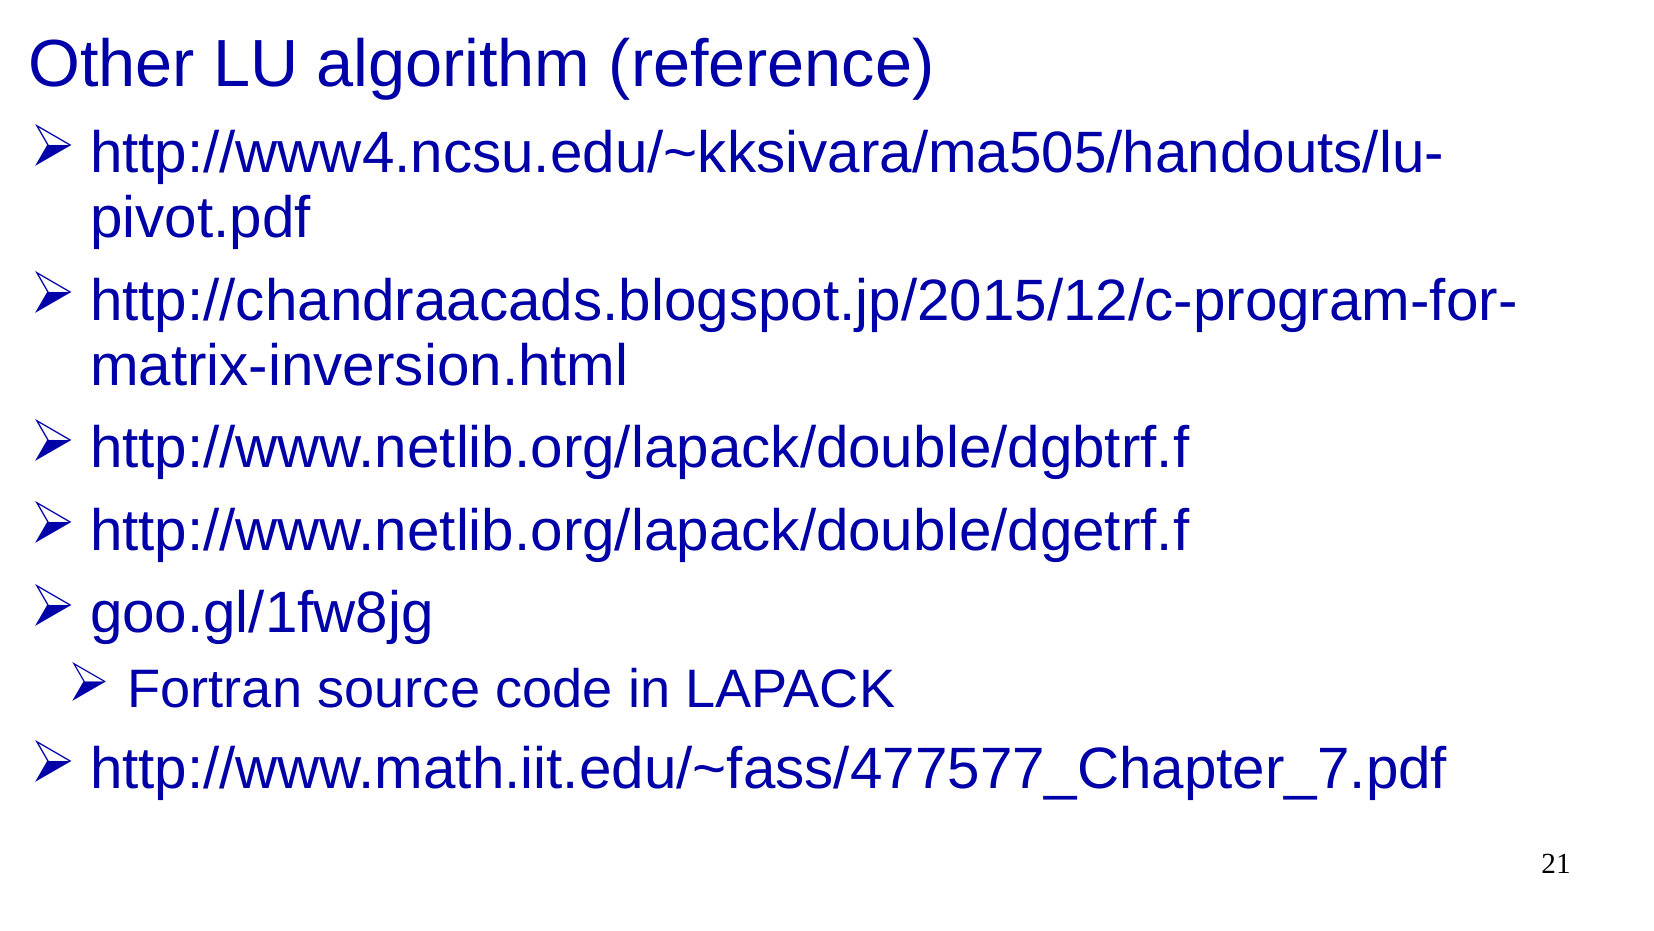

# Other LU algorithm (reference)
http://www4.ncsu.edu/~kksivara/ma505/handouts/lu-pivot.pdf
http://chandraacads.blogspot.jp/2015/12/c-program-for-matrix-inversion.html
http://www.netlib.org/lapack/double/dgbtrf.f
http://www.netlib.org/lapack/double/dgetrf.f
goo.gl/1fw8jg
Fortran source code in LAPACK
http://www.math.iit.edu/~fass/477577_Chapter_7.pdf
21